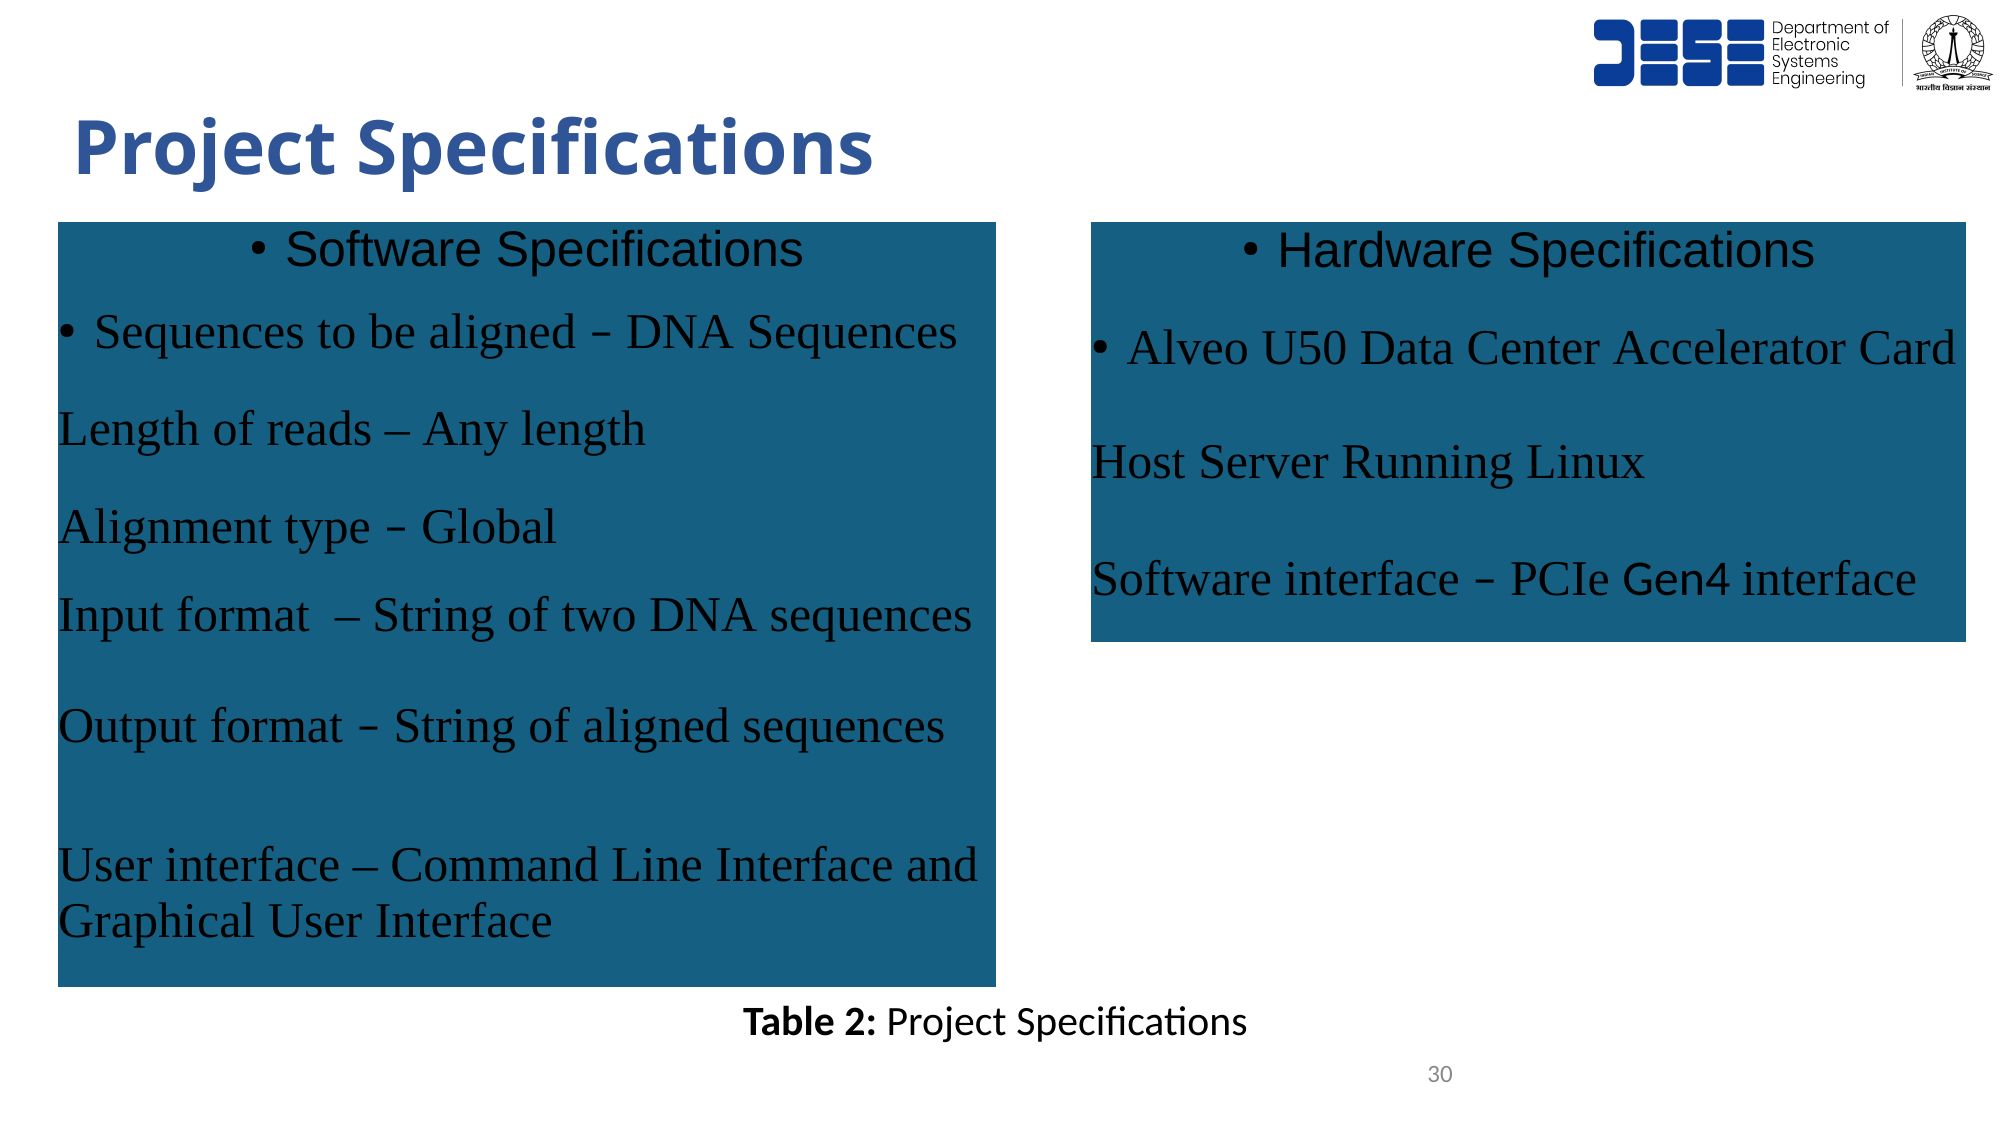

# Project Specifications
| Software Specifications |
| --- |
| Sequences to be aligned – DNA Sequences |
| Length of reads – Any length |
| Alignment type – Global |
| Input format – String of two DNA sequences |
| Output format – String of aligned sequences |
| User interface – Command Line Interface and Graphical User Interface |
| Hardware Specifications |
| --- |
| Alveo U50 Data Center Accelerator Card |
| Host Server Running Linux |
| Software interface – PCIe Gen4 interface |
Table 2: Project Specifications